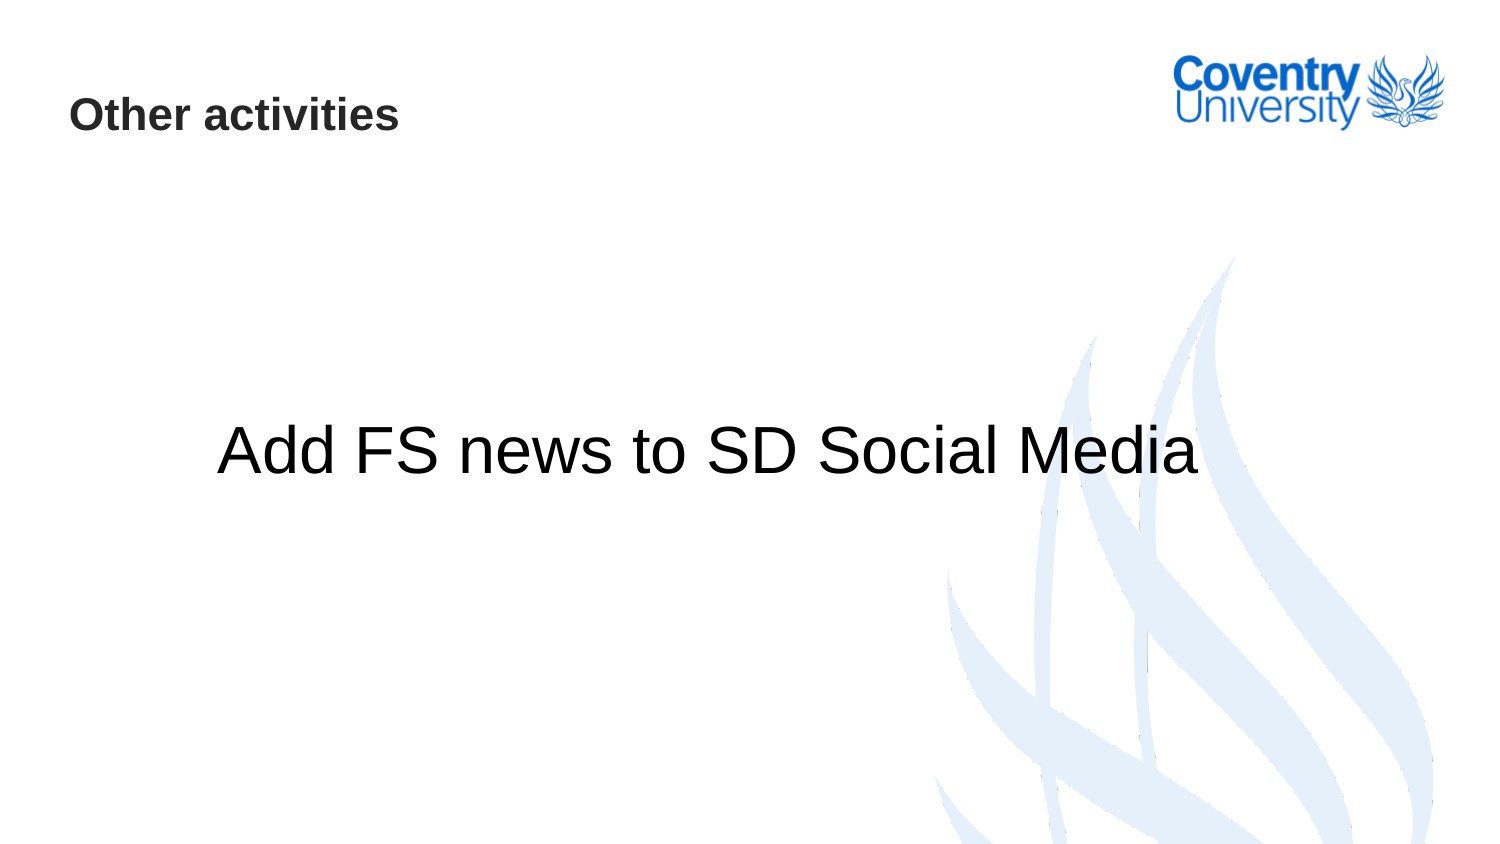

# Other activities
Add FS news to SD Social Media